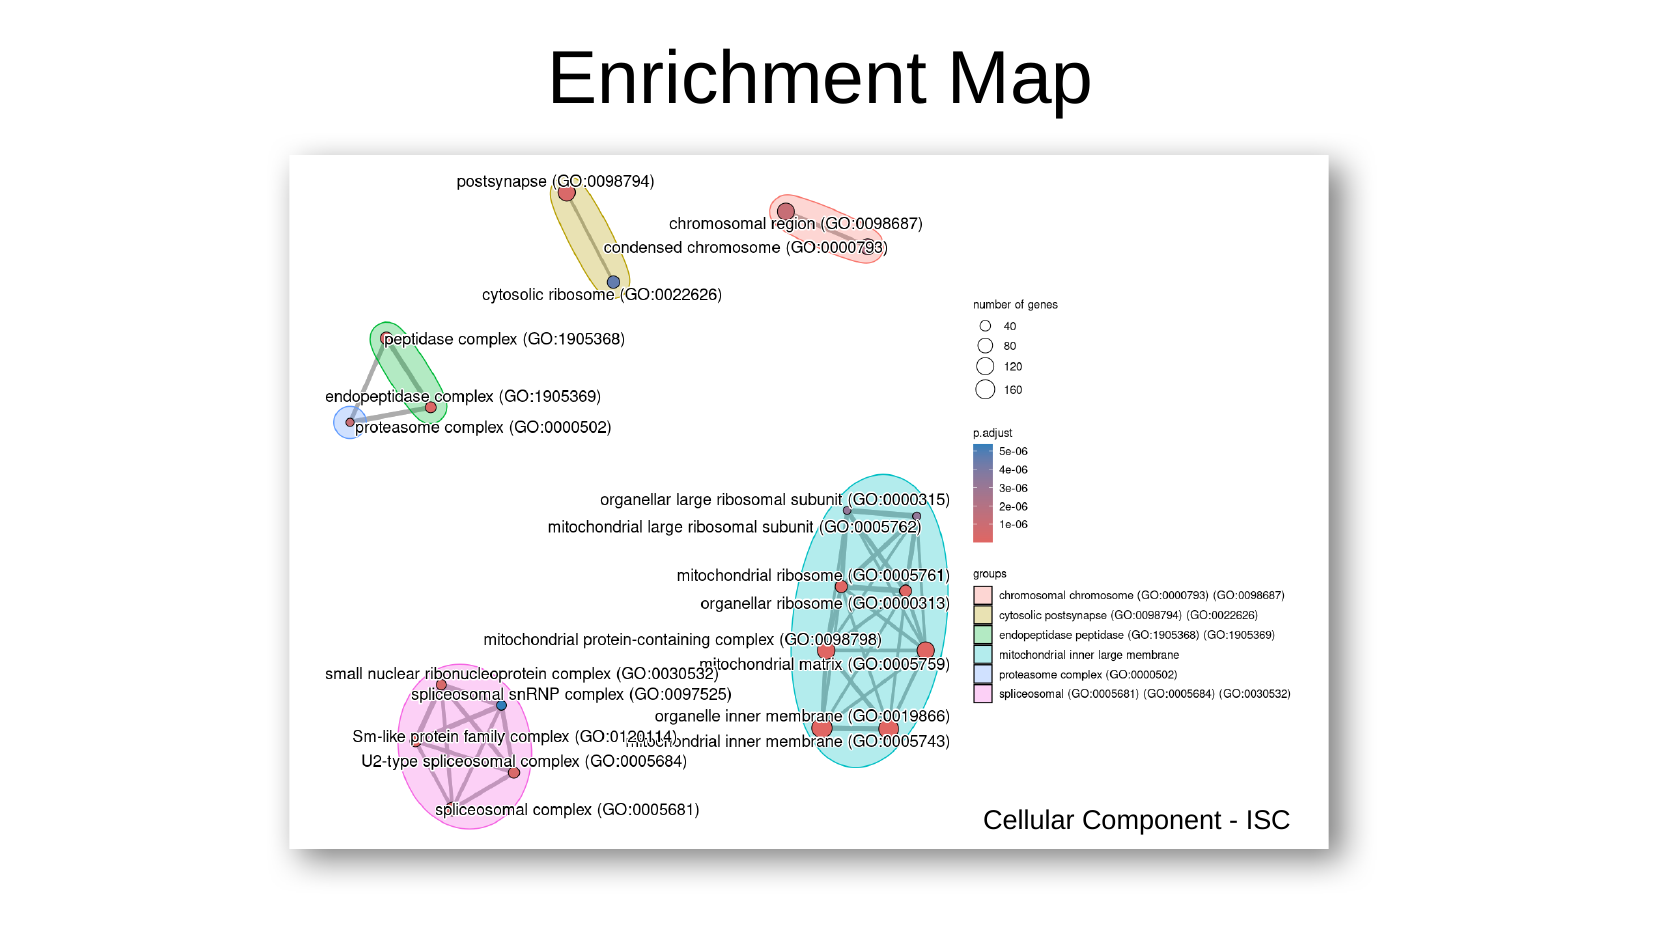

# Enrichment Map
Cellular Component - ISC